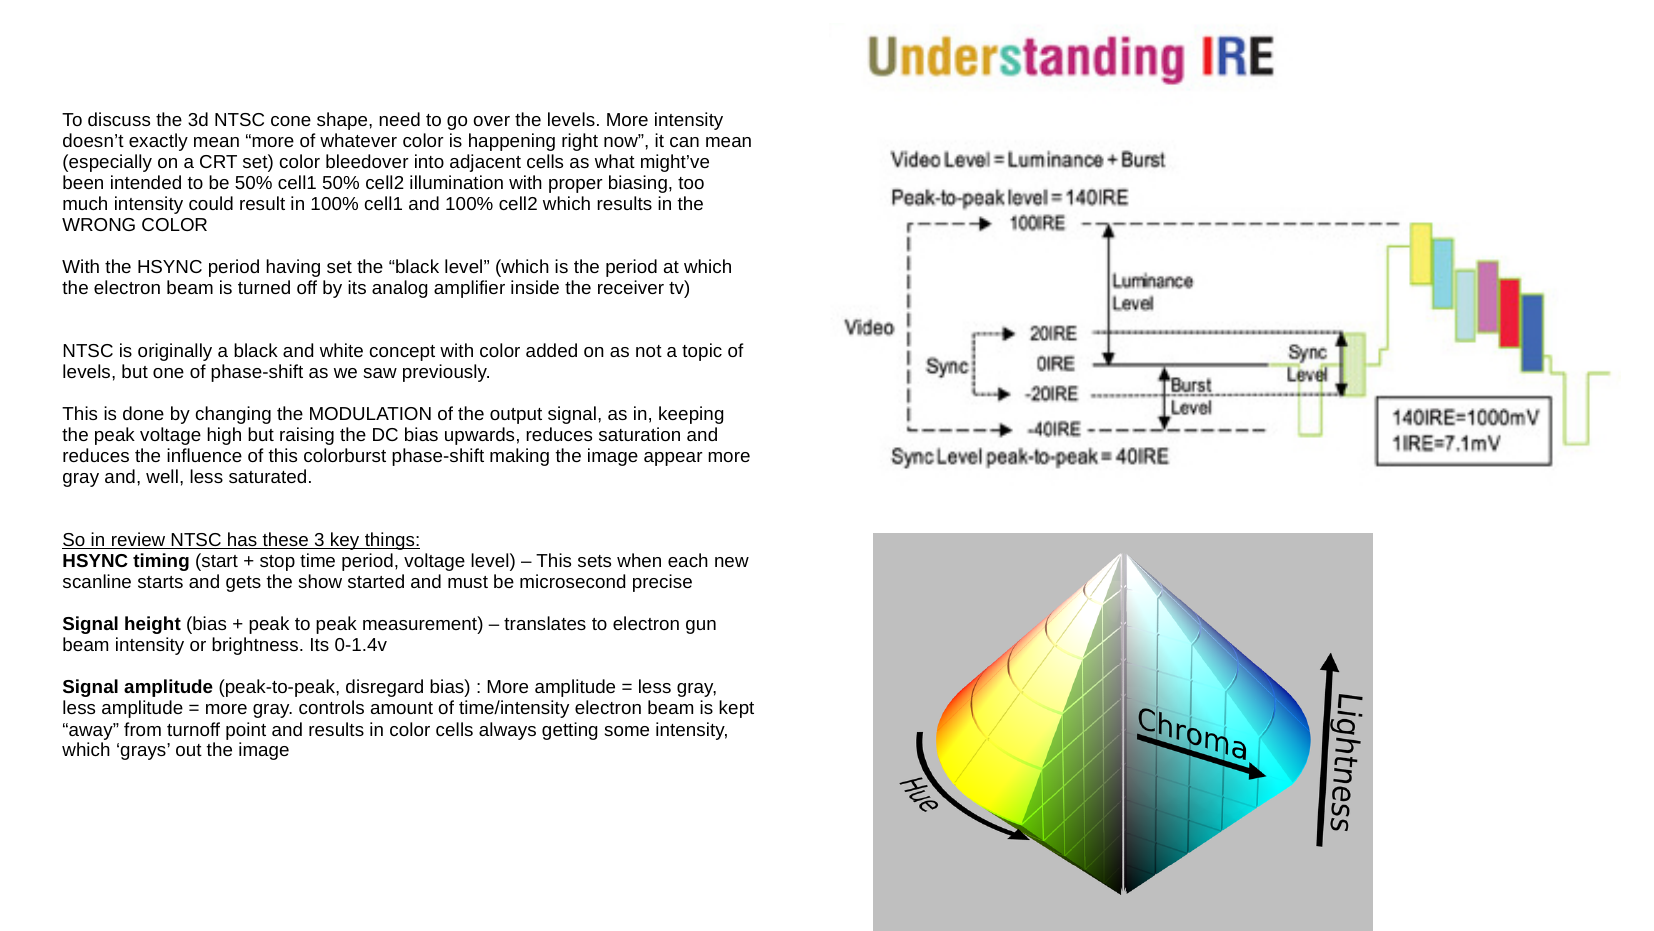

To discuss the 3d NTSC cone shape, need to go over the levels. More intensity doesn’t exactly mean “more of whatever color is happening right now”, it can mean (especially on a CRT set) color bleedover into adjacent cells as what might’ve been intended to be 50% cell1 50% cell2 illumination with proper biasing, too much intensity could result in 100% cell1 and 100% cell2 which results in the WRONG COLOR
With the HSYNC period having set the “black level” (which is the period at which the electron beam is turned off by its analog amplifier inside the receiver tv)
NTSC is originally a black and white concept with color added on as not a topic of levels, but one of phase-shift as we saw previously.
This is done by changing the MODULATION of the output signal, as in, keeping the peak voltage high but raising the DC bias upwards, reduces saturation and reduces the influence of this colorburst phase-shift making the image appear more gray and, well, less saturated.
So in review NTSC has these 3 key things:
HSYNC timing (start + stop time period, voltage level) – This sets when each new scanline starts and gets the show started and must be microsecond precise
Signal height (bias + peak to peak measurement) – translates to electron gun beam intensity or brightness. Its 0-1.4v
Signal amplitude (peak-to-peak, disregard bias) : More amplitude = less gray, less amplitude = more gray. controls amount of time/intensity electron beam is kept “away” from turnoff point and results in color cells always getting some intensity, which ‘grays’ out the image